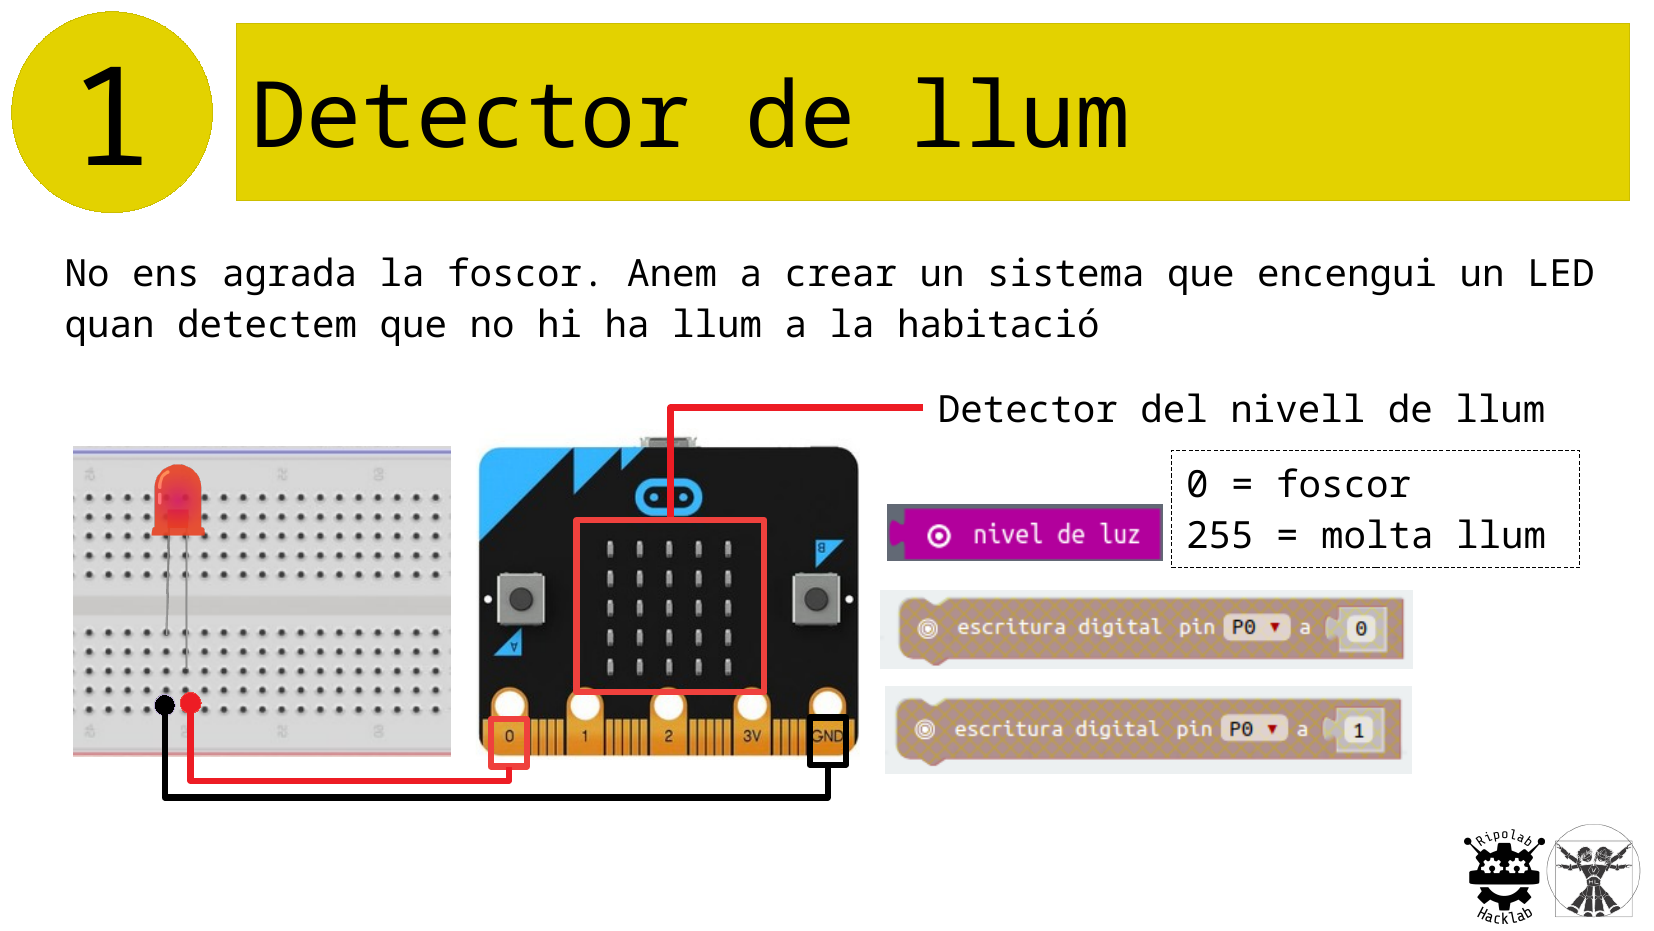

1
Detector de llum
No ens agrada la foscor. Anem a crear un sistema que encengui un LED quan detectem que no hi ha llum a la habitació
Detector del nivell de llum
0 = foscor
255 = molta llum